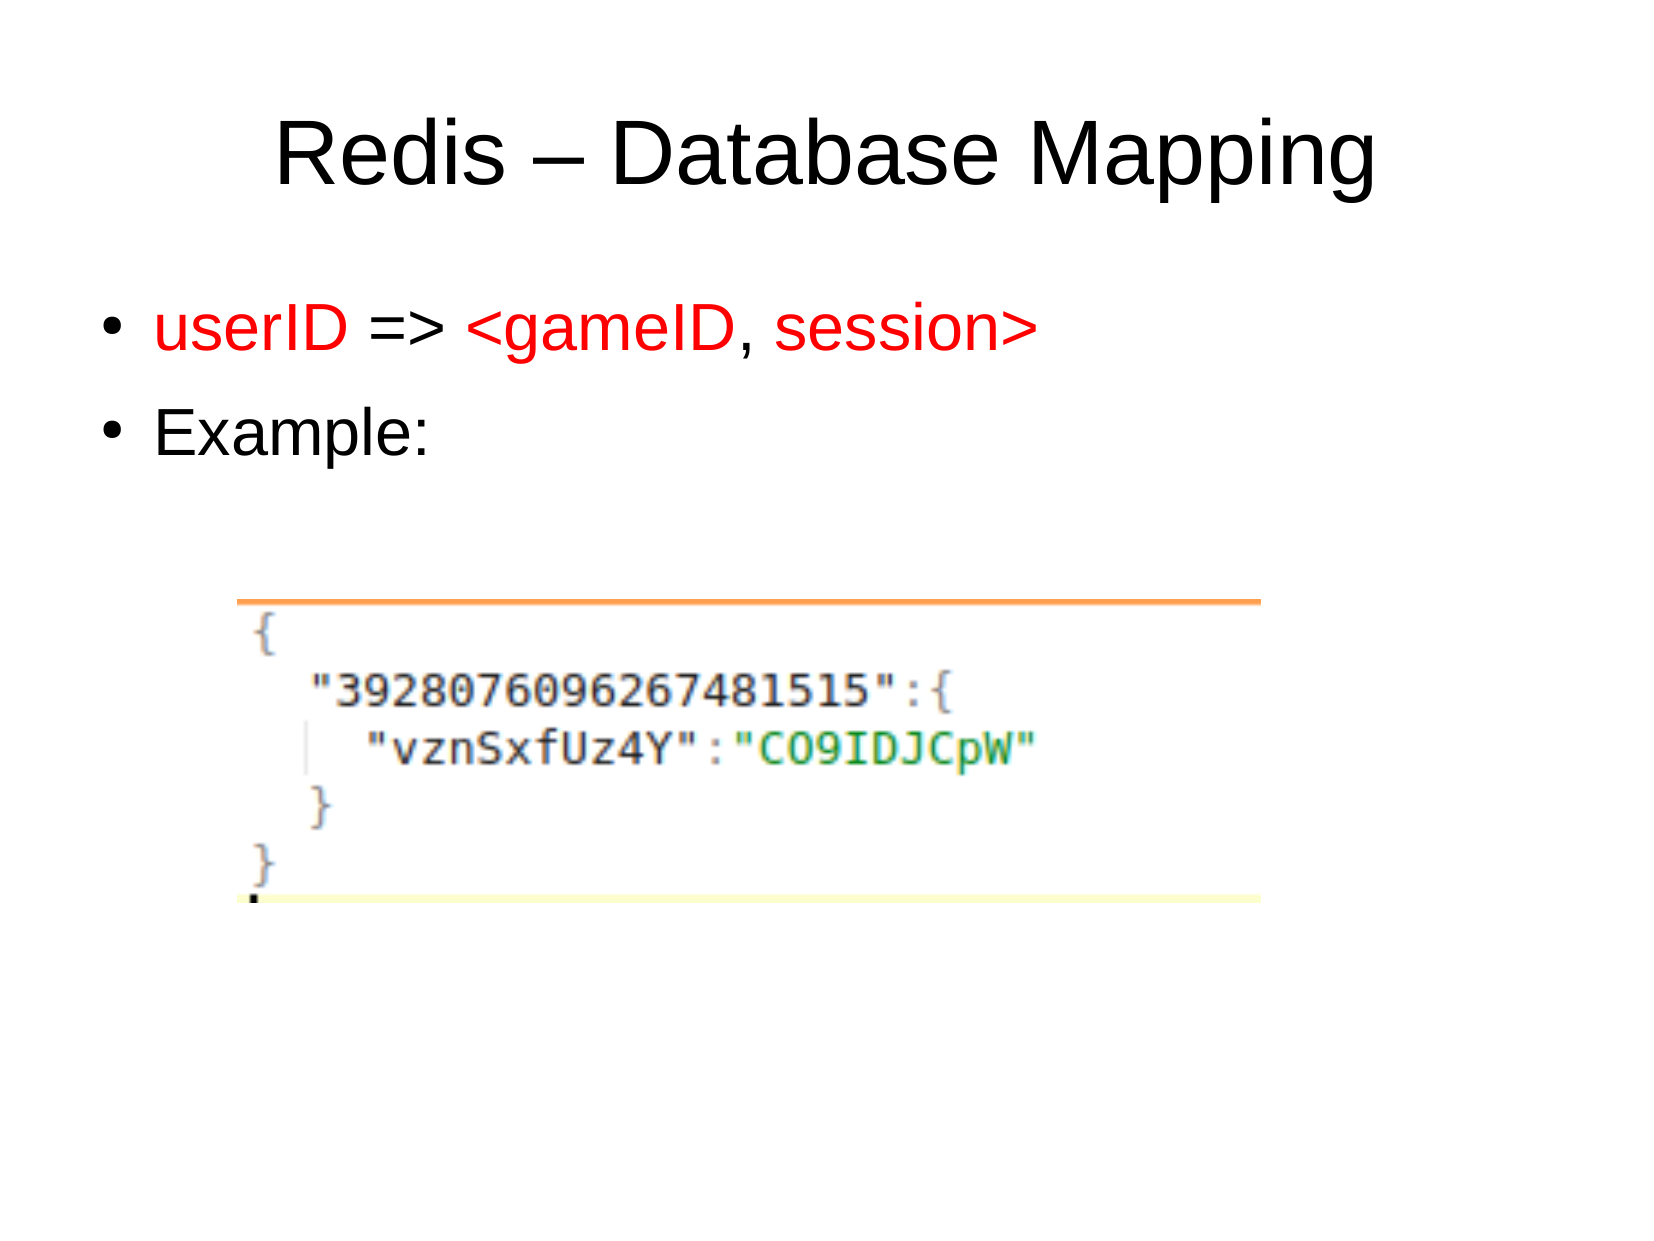

# Redis – Database Mapping
userID => <gameID, session>
Example: